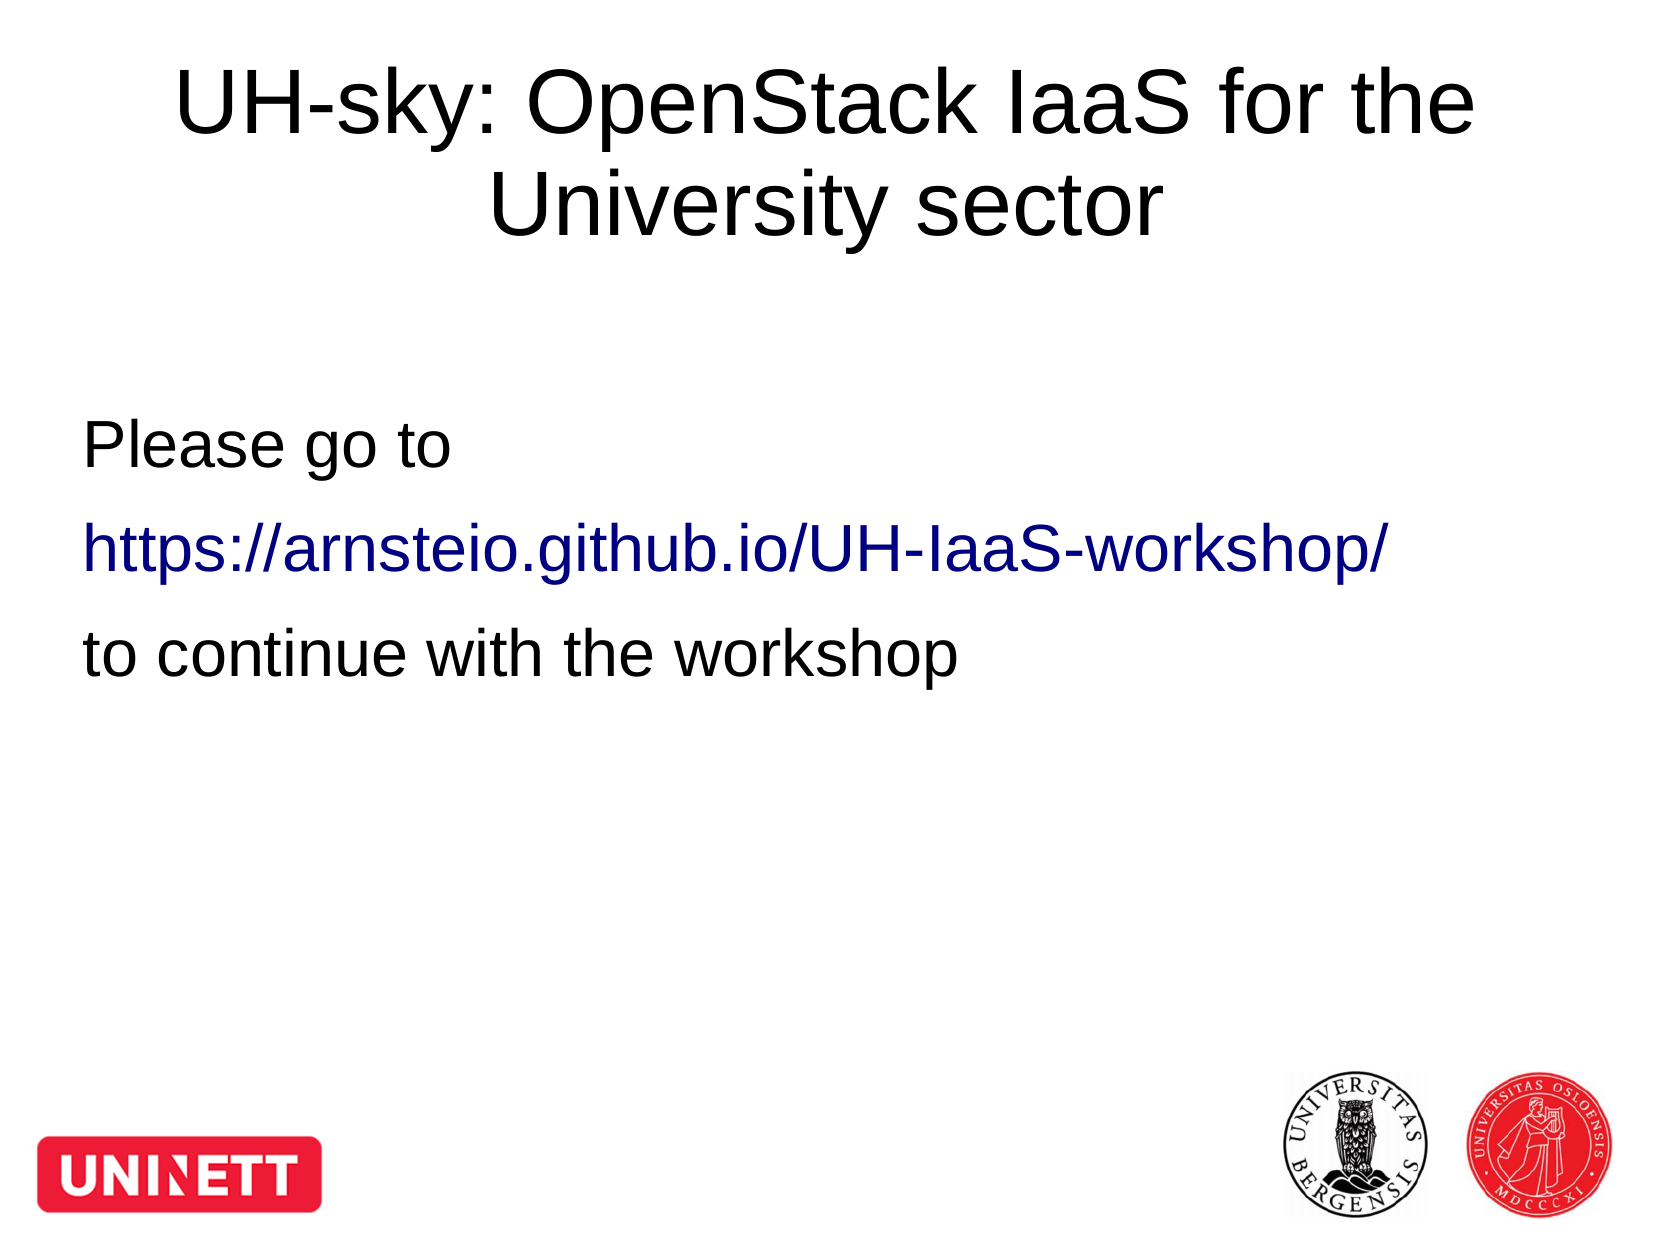

# UH-sky: OpenStack IaaS for the University sector
Please go to
https://arnsteio.github.io/UH-IaaS-workshop/
to continue with the workshop